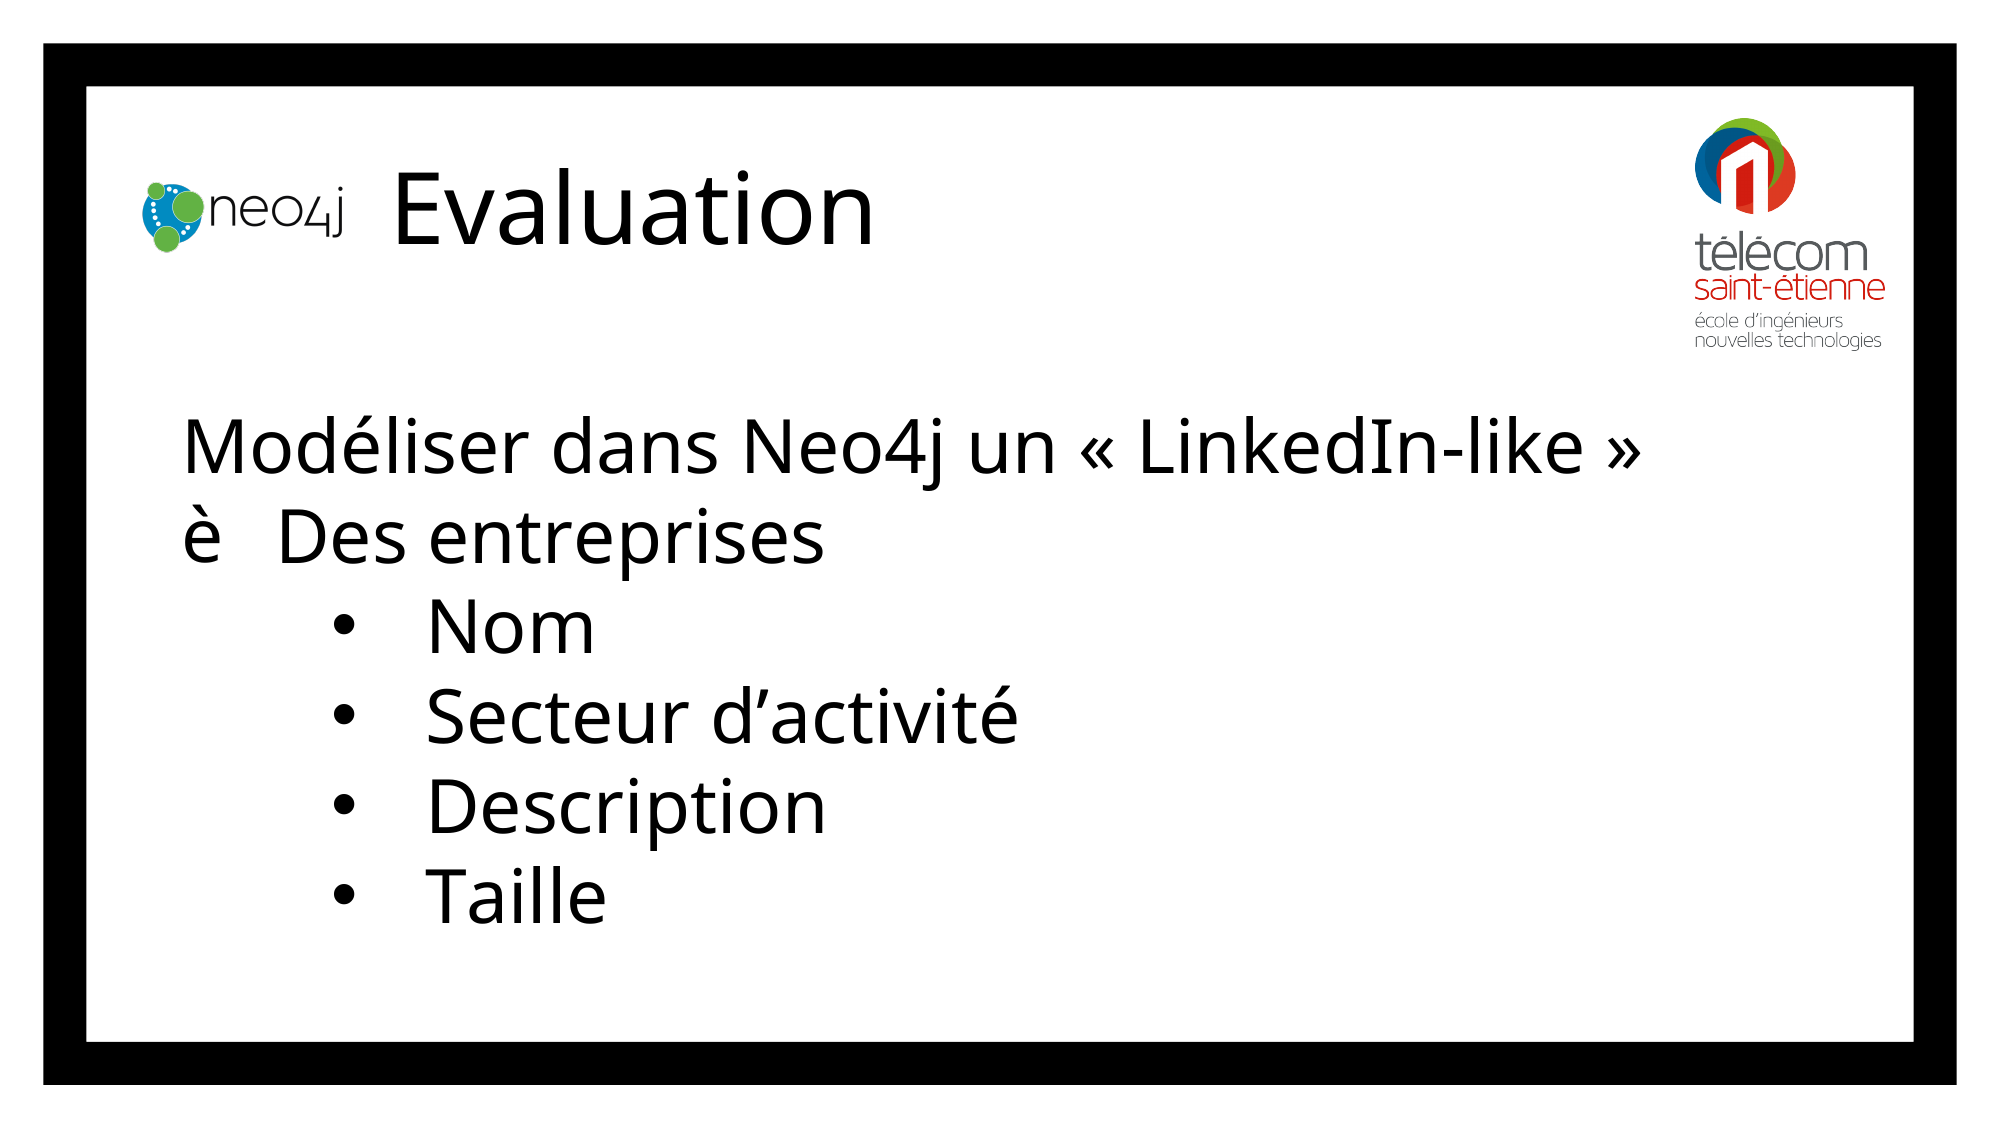

# Evaluation
Modéliser dans Neo4j un « LinkedIn-like »
Des entreprises
Nom
Secteur d’activité
Description
Taille